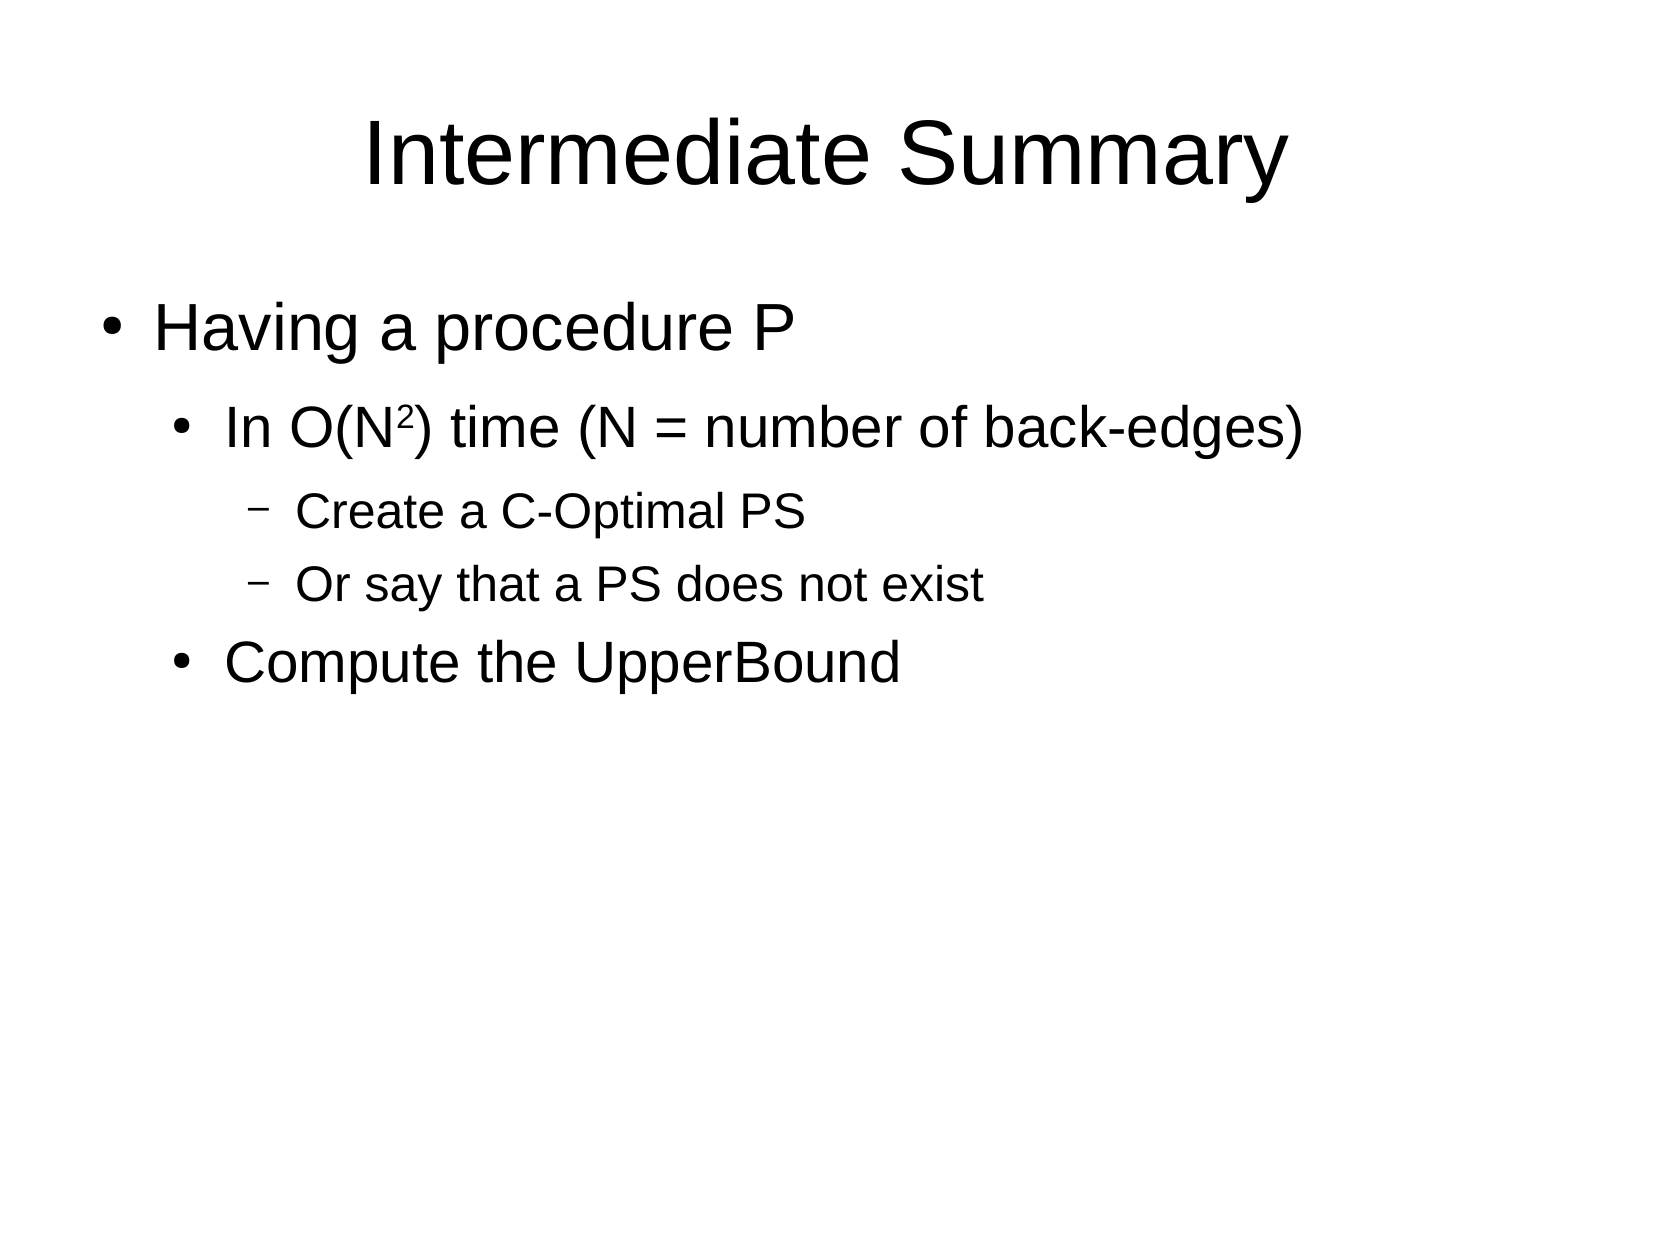

# Intermediate Summary
Having a procedure P
In O(N2) time (N = number of back-edges)
Create a C-Optimal PS
Or say that a PS does not exist
Compute the UpperBound